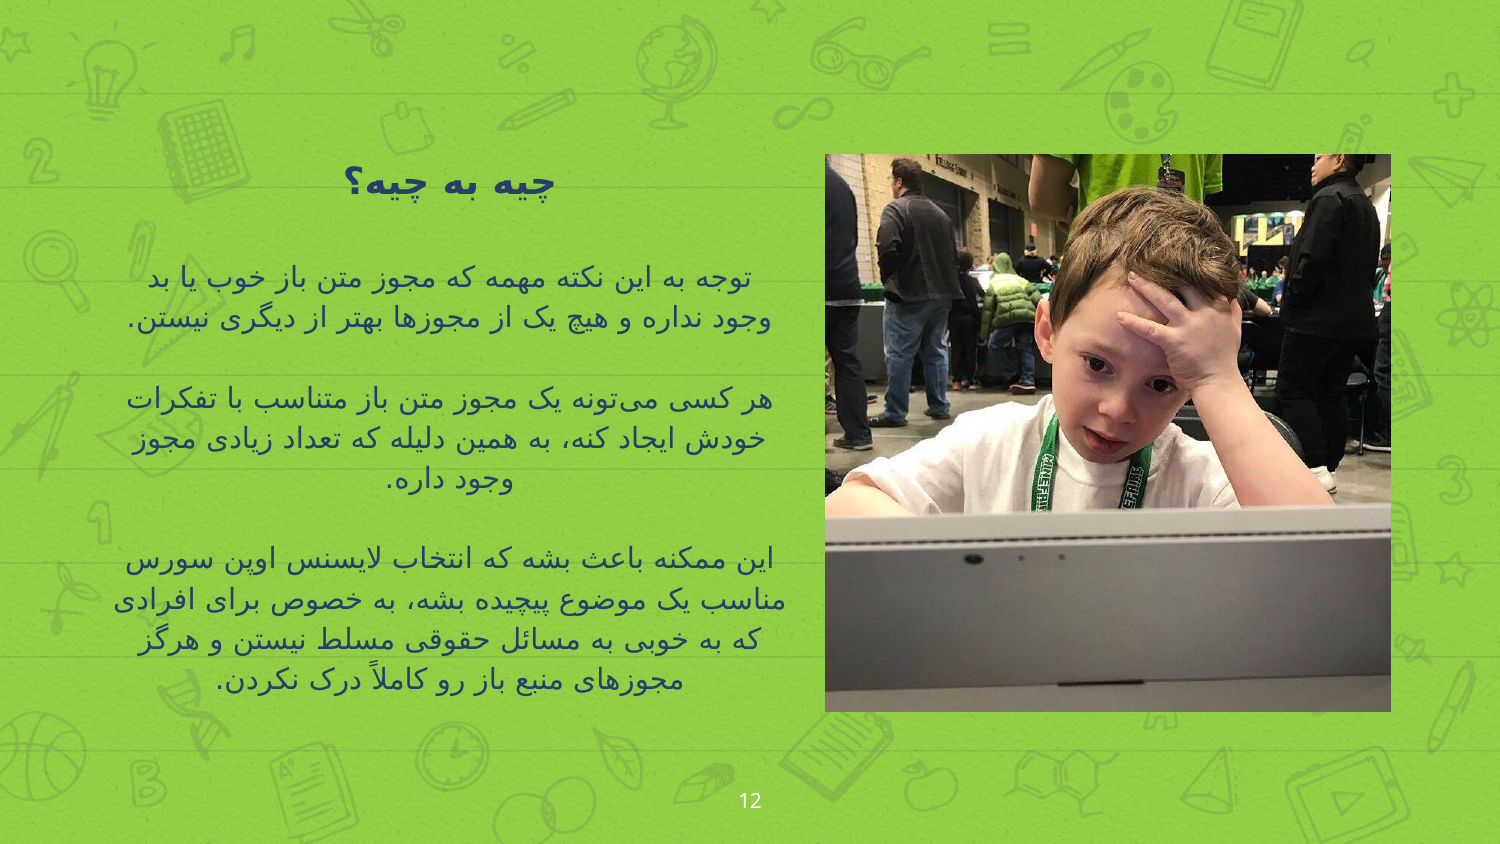

# چیه به چیه؟
توجه به این نکته مهمه که مجوز متن باز خوب یا بد وجود نداره و هیچ یک از مجوزها بهتر از دیگری نیستن.
هر کسی می‌تونه یک مجوز متن باز متناسب با تفکرات خودش ایجاد کنه، به همین دلیله که تعداد زیادی مجوز وجود داره.
این ممکنه باعث بشه که انتخاب لایسنس اوپن سورس مناسب یک موضوع پیچیده بشه، به خصوص برای افرادی که به خوبی به مسائل حقوقی مسلط نیستن و هرگز مجوزهای منبع باز رو کاملاً درک نکردن.